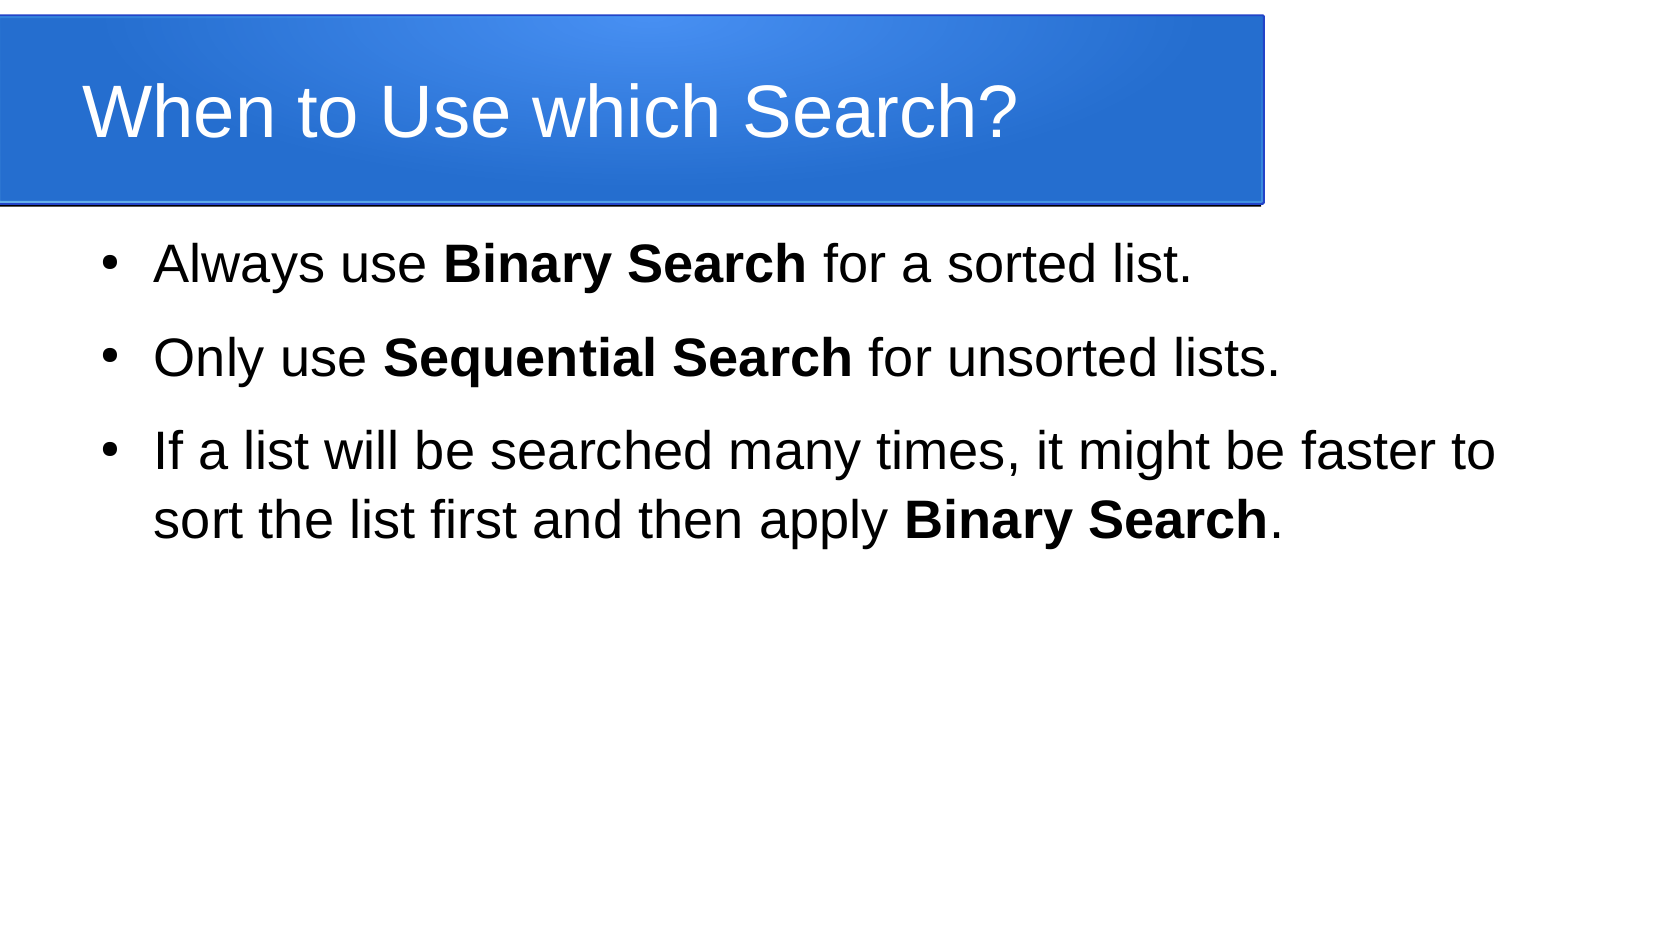

# When to Use which Search?
Always use Binary Search for a sorted list.
Only use Sequential Search for unsorted lists.
If a list will be searched many times, it might be faster to sort the list first and then apply Binary Search.